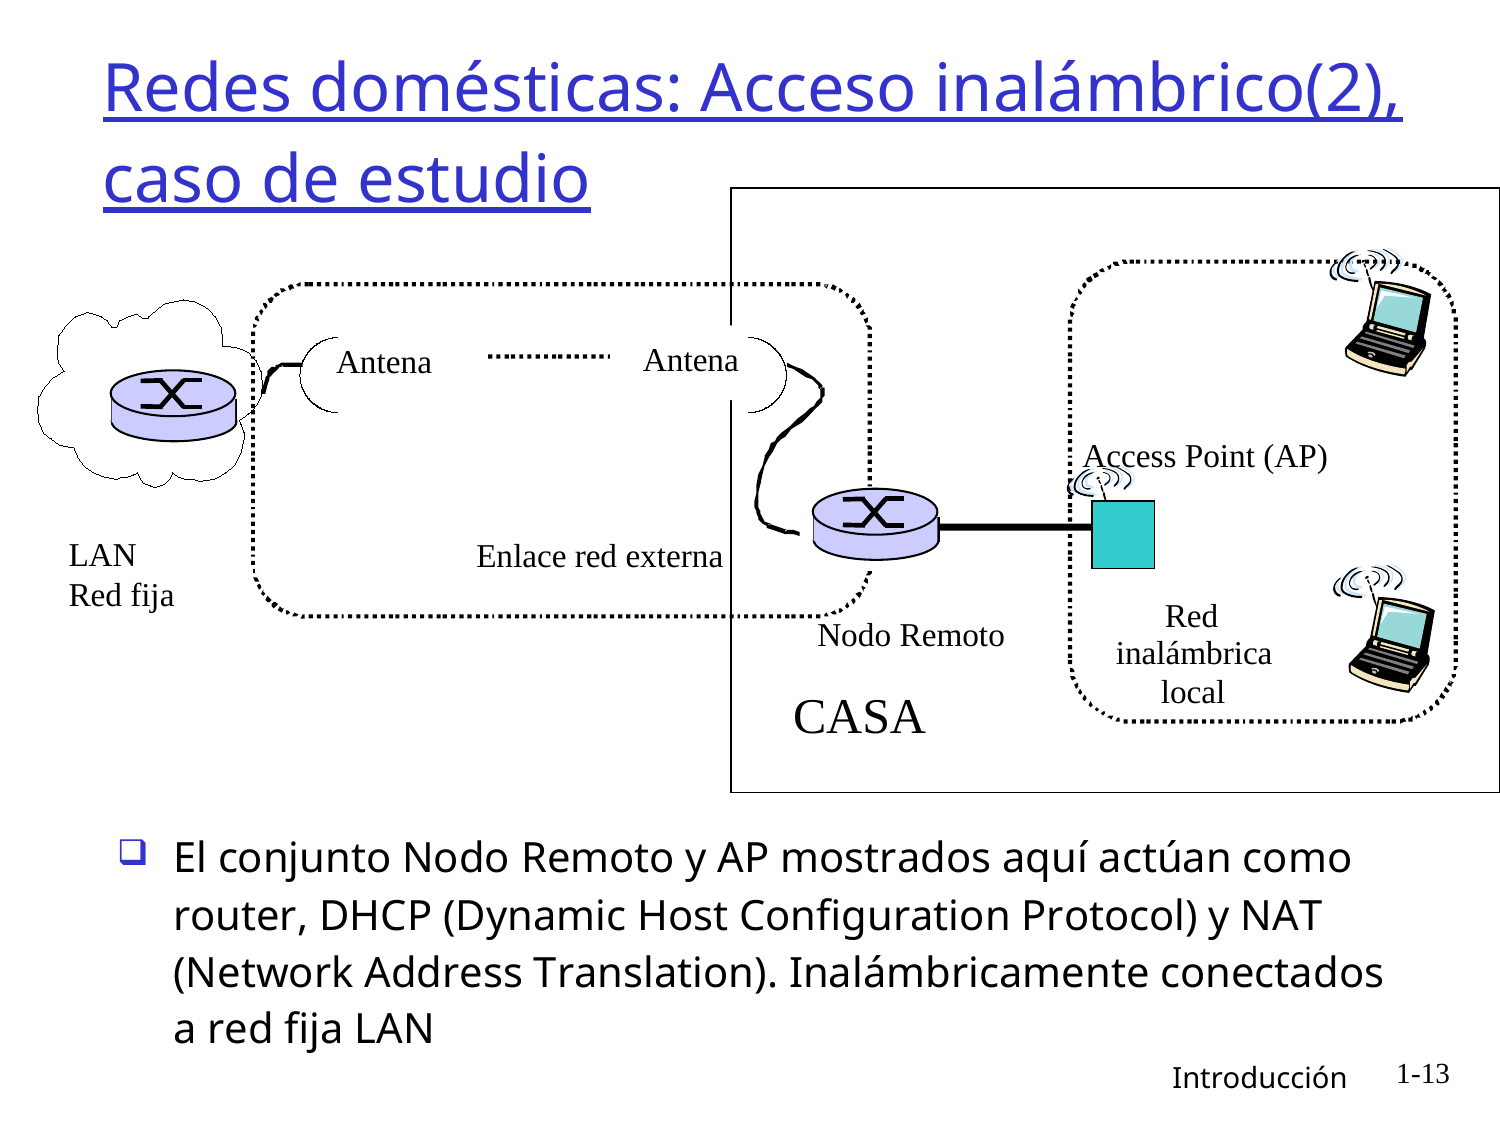

# Redes domésticas: Acceso inalámbrico(2), caso de estudio
Antena
Antena
Access Point (AP)
LAN
Red fija
Enlace red externa
Red
Nodo Remoto
inalámbrica
local
CASA
El conjunto Nodo Remoto y AP mostrados aquí actúan como router, DHCP (Dynamic Host Configuration Protocol) y NAT (Network Address Translation). Inalámbricamente conectados a red fija LAN
ELO322
Introducción
13